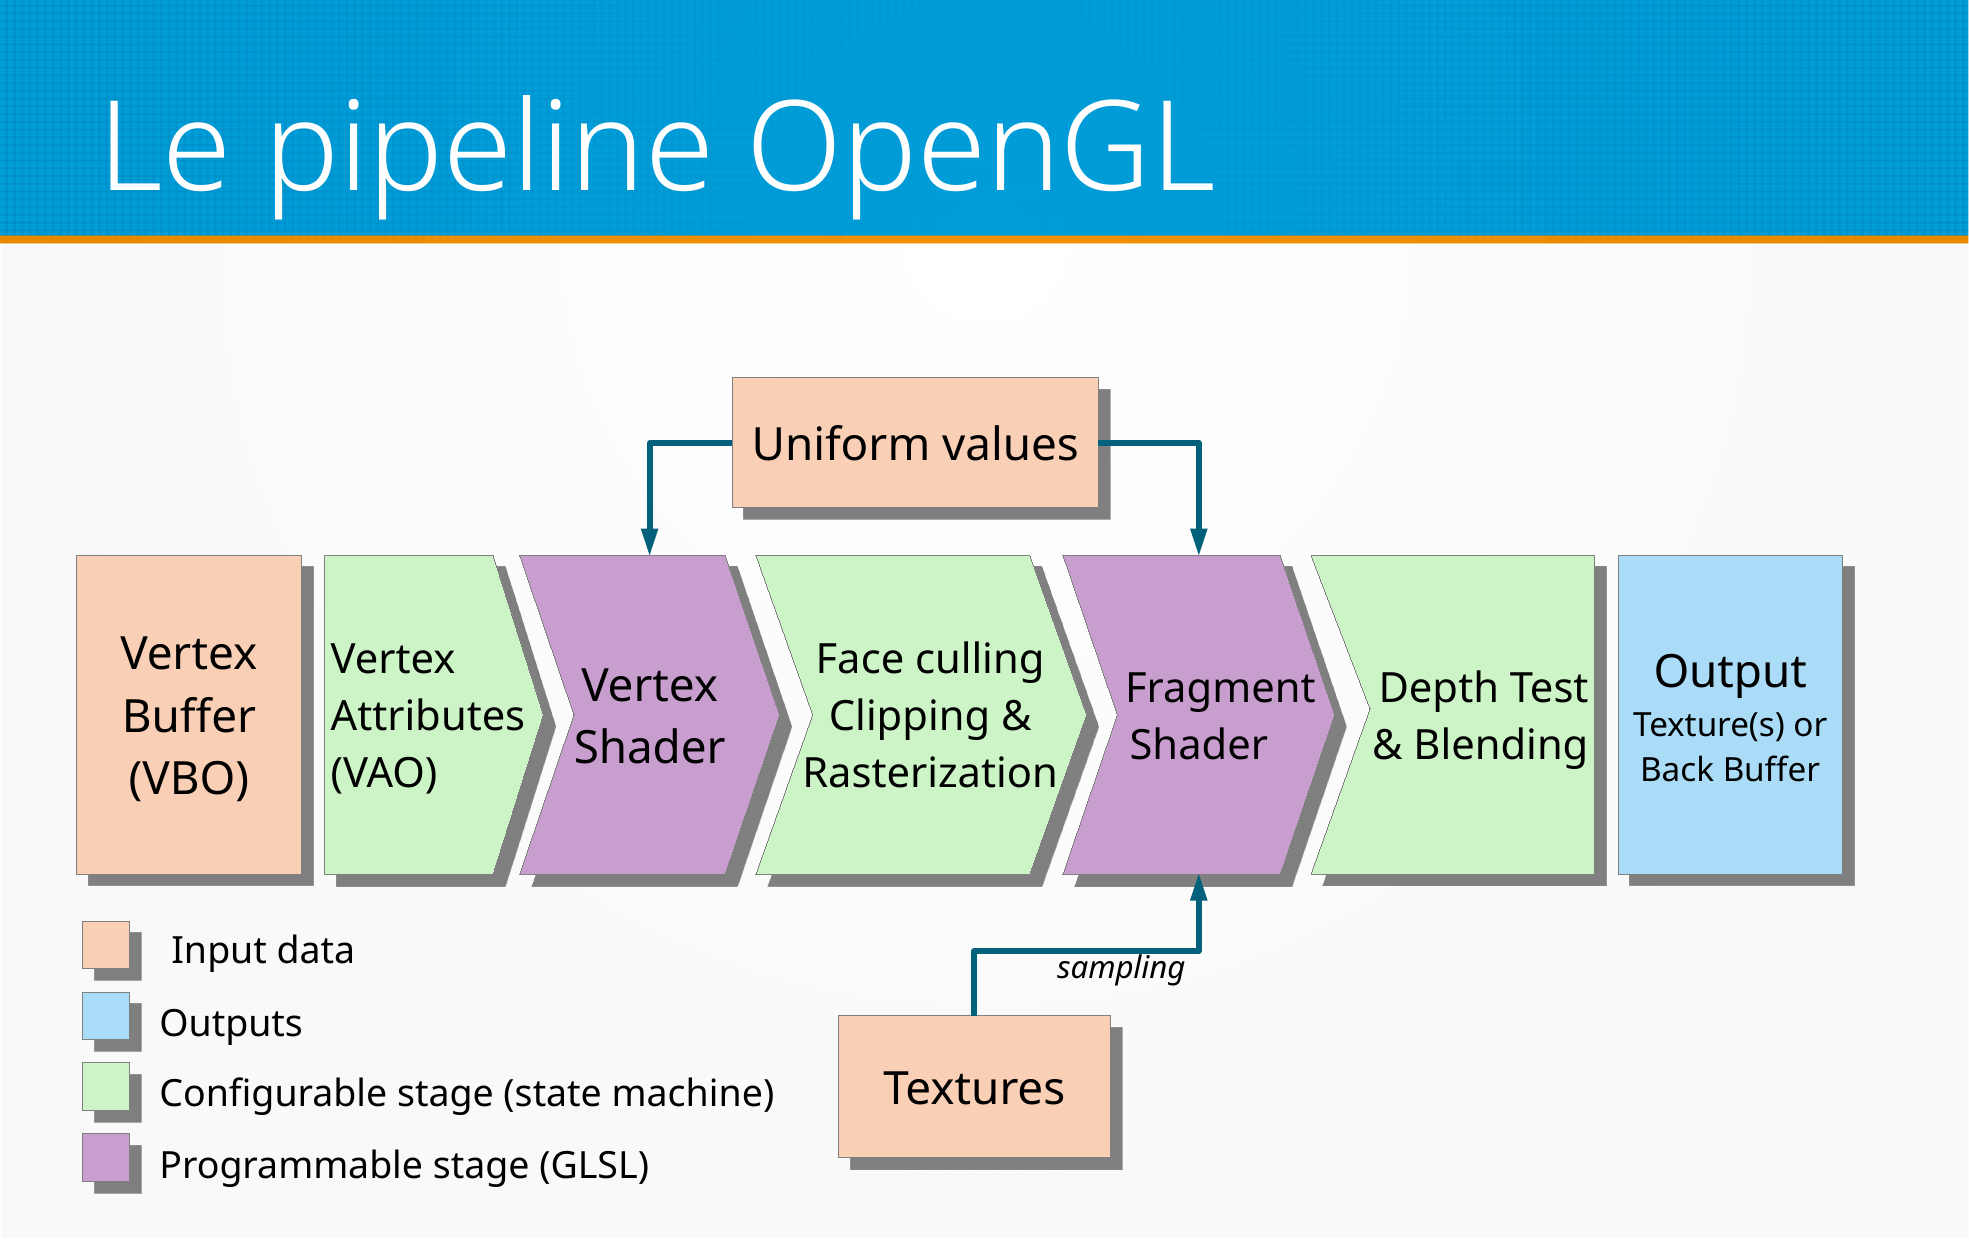

# Le pipeline OpenGL
Uniform values
Vertex
Buffer
(VBO)
Vertex
Attributes
(VAO)
Vertex
Shader
Face culling
Clipping &
Rasterization
 Fragment
Shader
Depth Test
& Blending
Output
Texture(s) or
Back Buffer
Input data
sampling
Outputs
Textures
Configurable stage (state machine)
Programmable stage (GLSL)